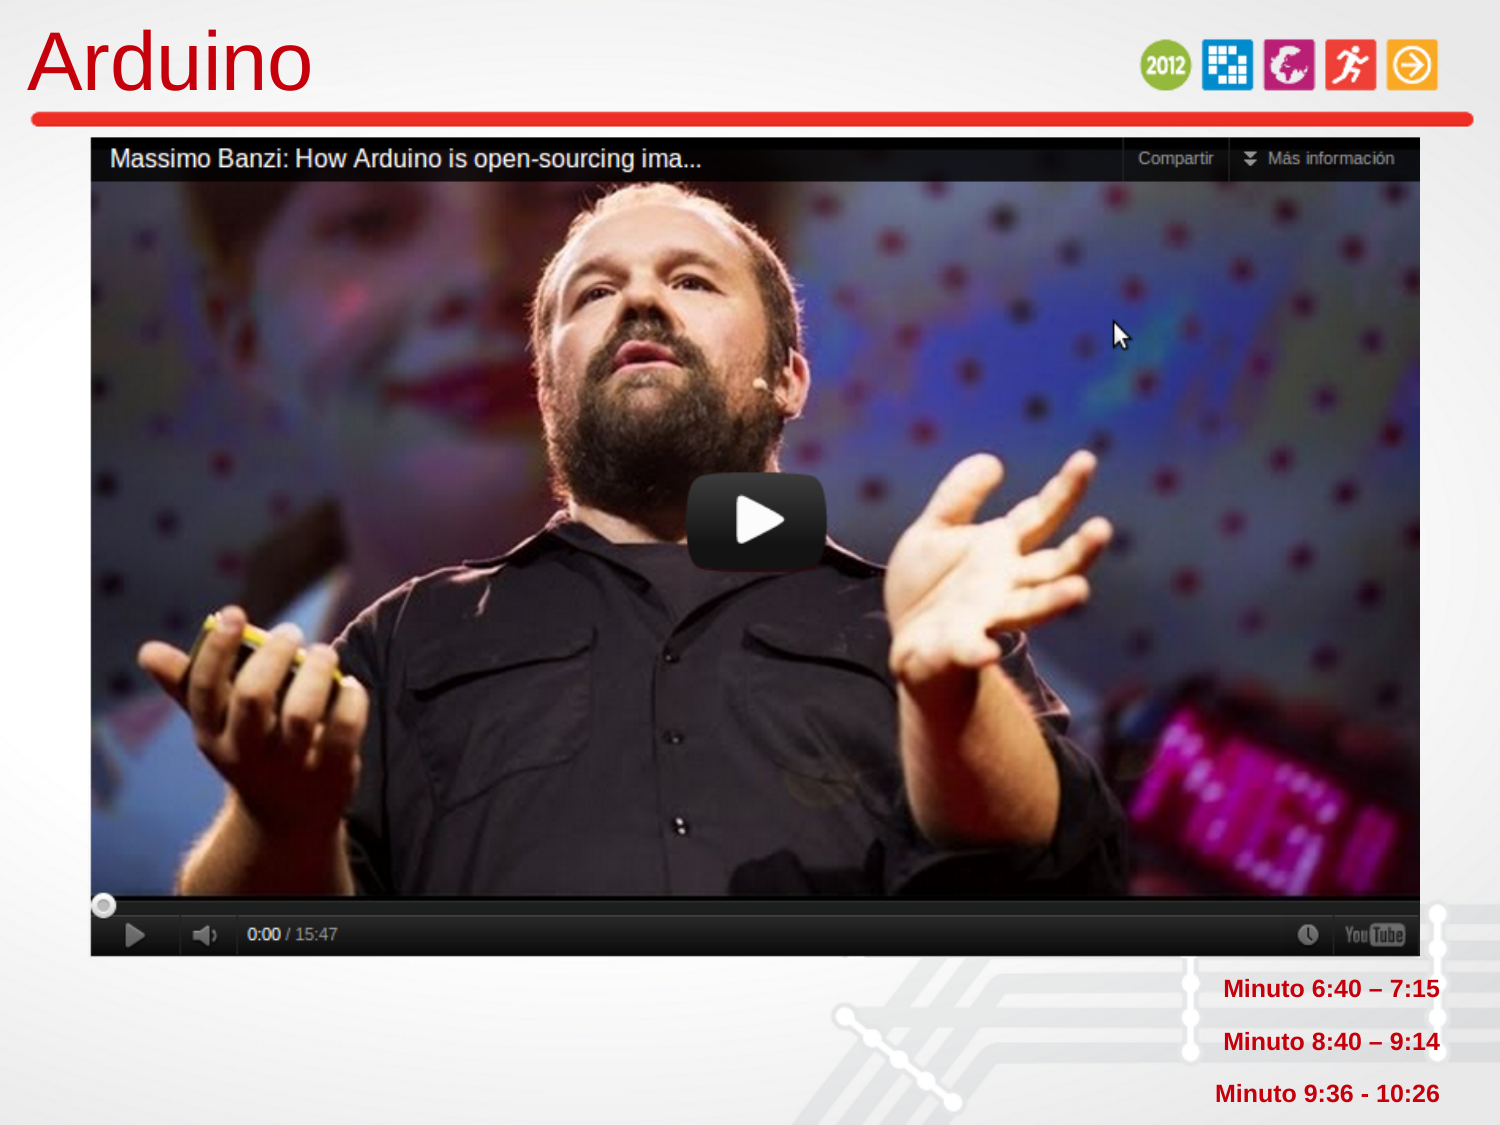

# Arduino
Minuto 6:40 – 7:15
Minuto 8:40 – 9:14
Minuto 9:36 - 10:26